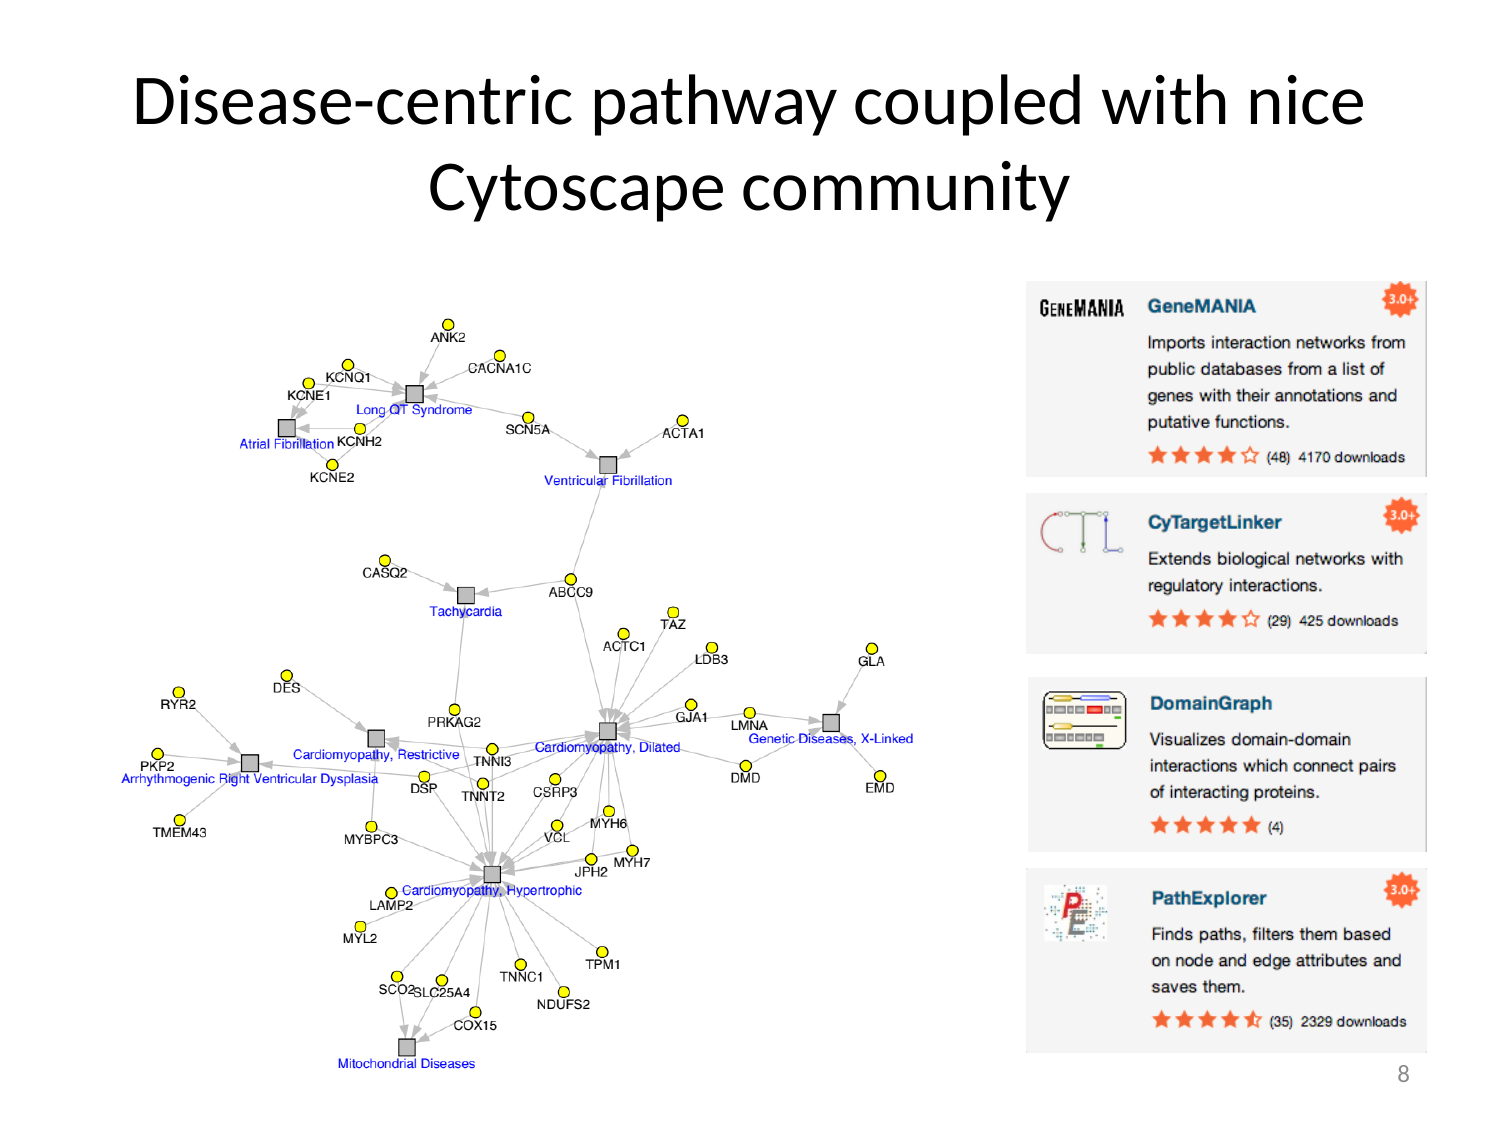

# Disease-centric pathway coupled with nice Cytoscape community